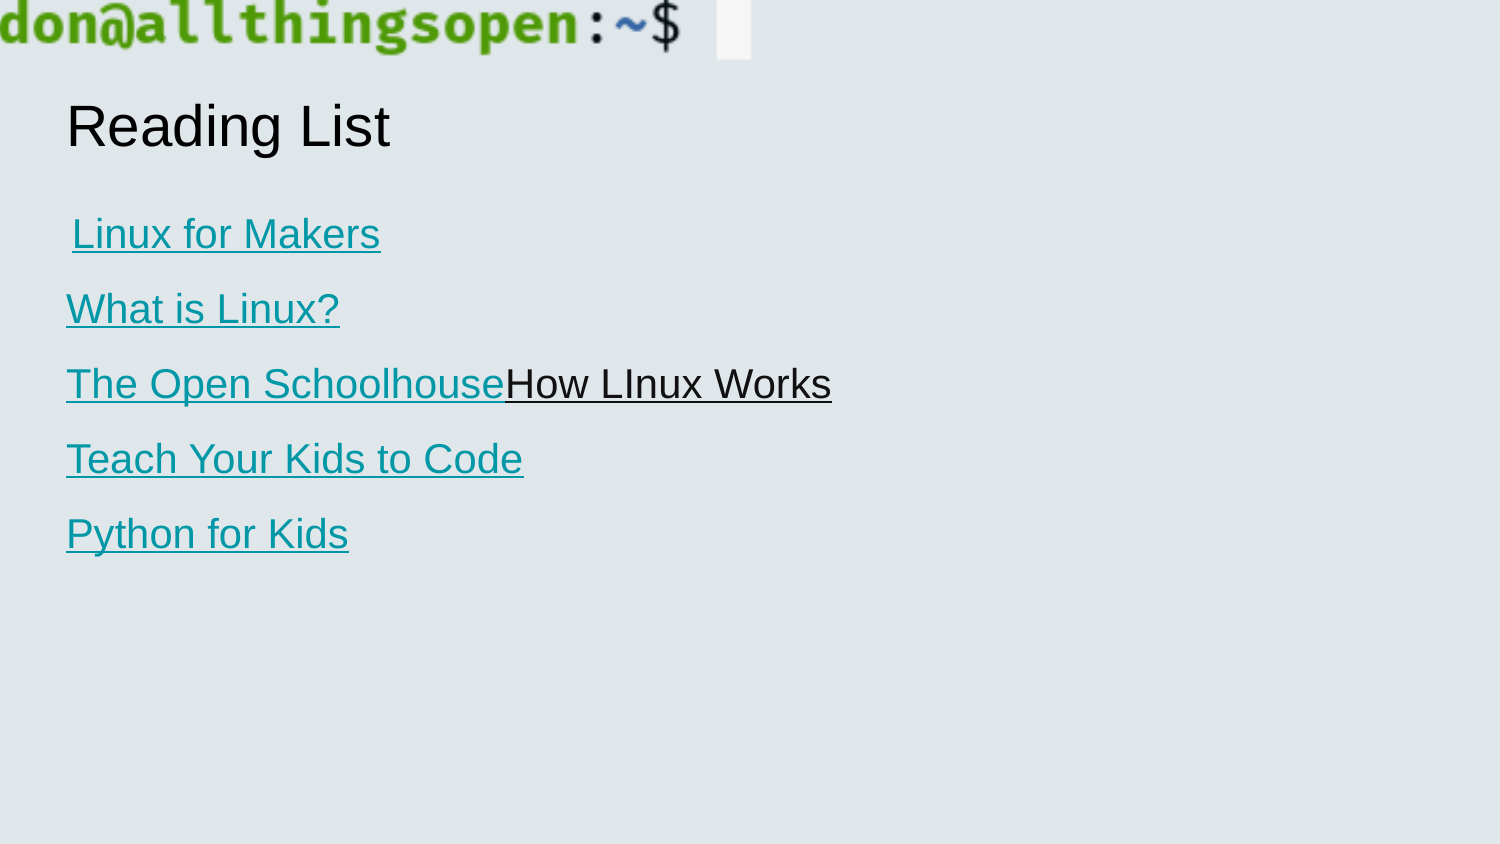

# Reading List
 Linux for Makers
What is Linux?
The Open SchoolhouseHow LInux Works
Teach Your Kids to Code
Python for Kids